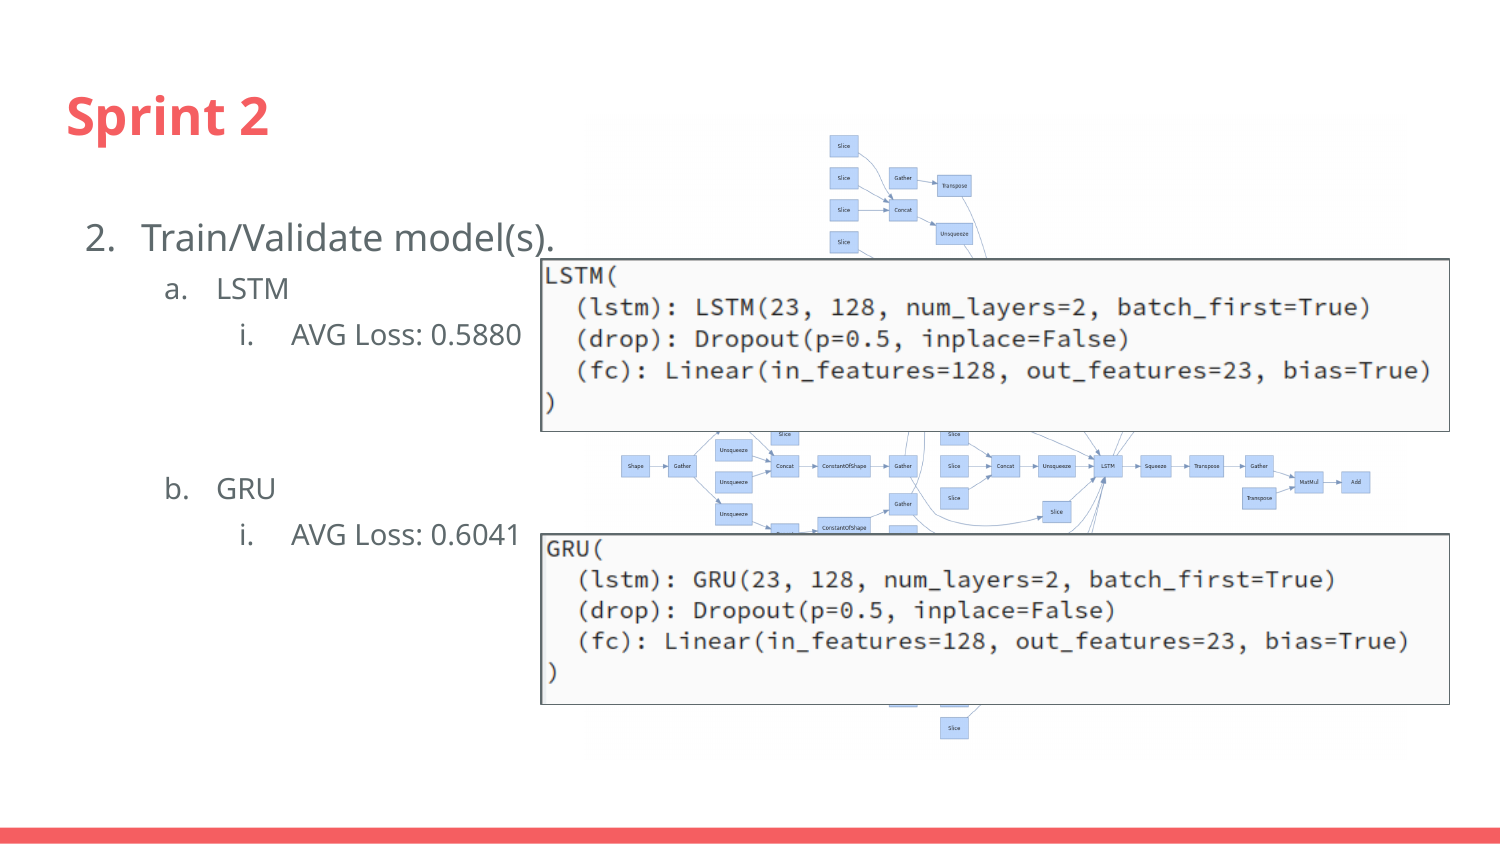

# Sprint 2
Train/Validate model(s).
LSTM
AVG Loss: 0.5880
GRU
AVG Loss: 0.6041